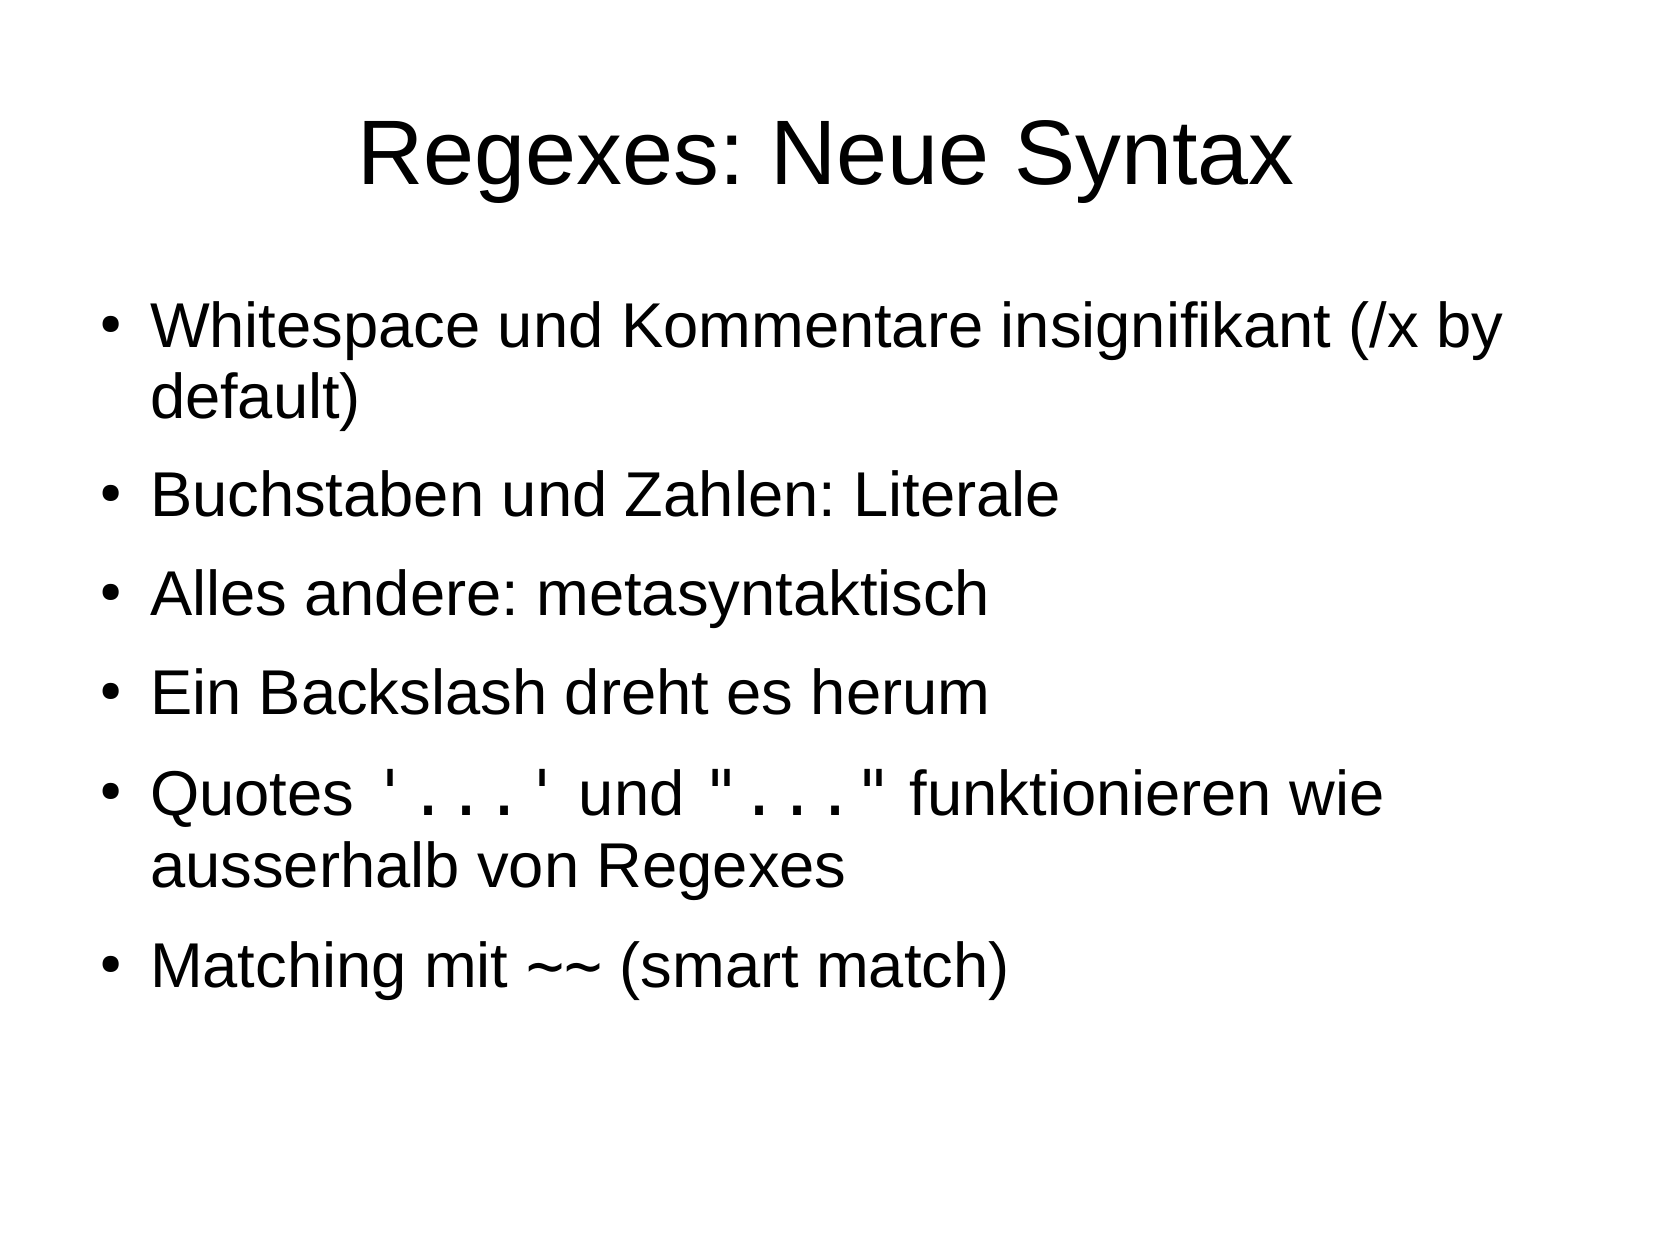

# Regexes: Neue Syntax
Whitespace und Kommentare insignifikant (/x by default)
Buchstaben und Zahlen: Literale
Alles andere: metasyntaktisch
Ein Backslash dreht es herum
Quotes '...' und "..." funktionieren wie ausserhalb von Regexes
Matching mit ~~ (smart match)